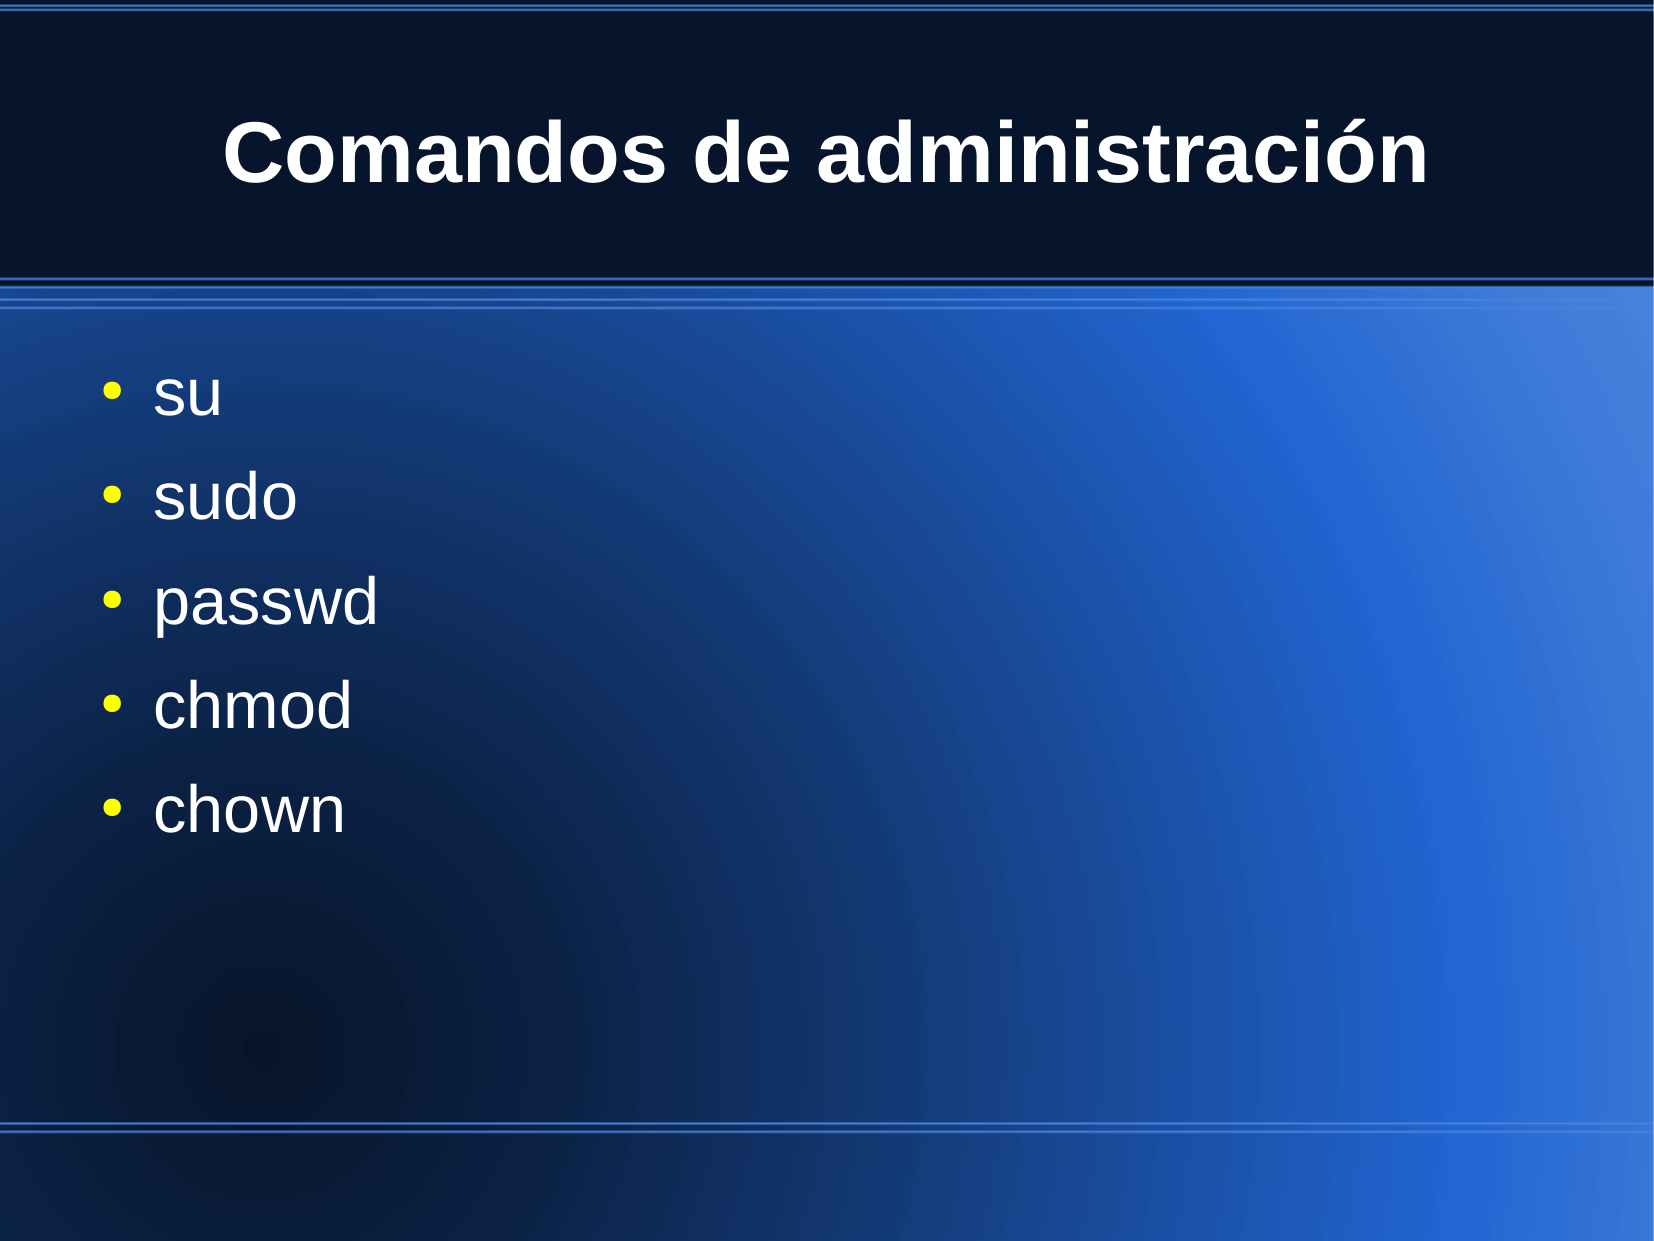

# Comandos de administración
su
sudo
passwd
chmod
chown